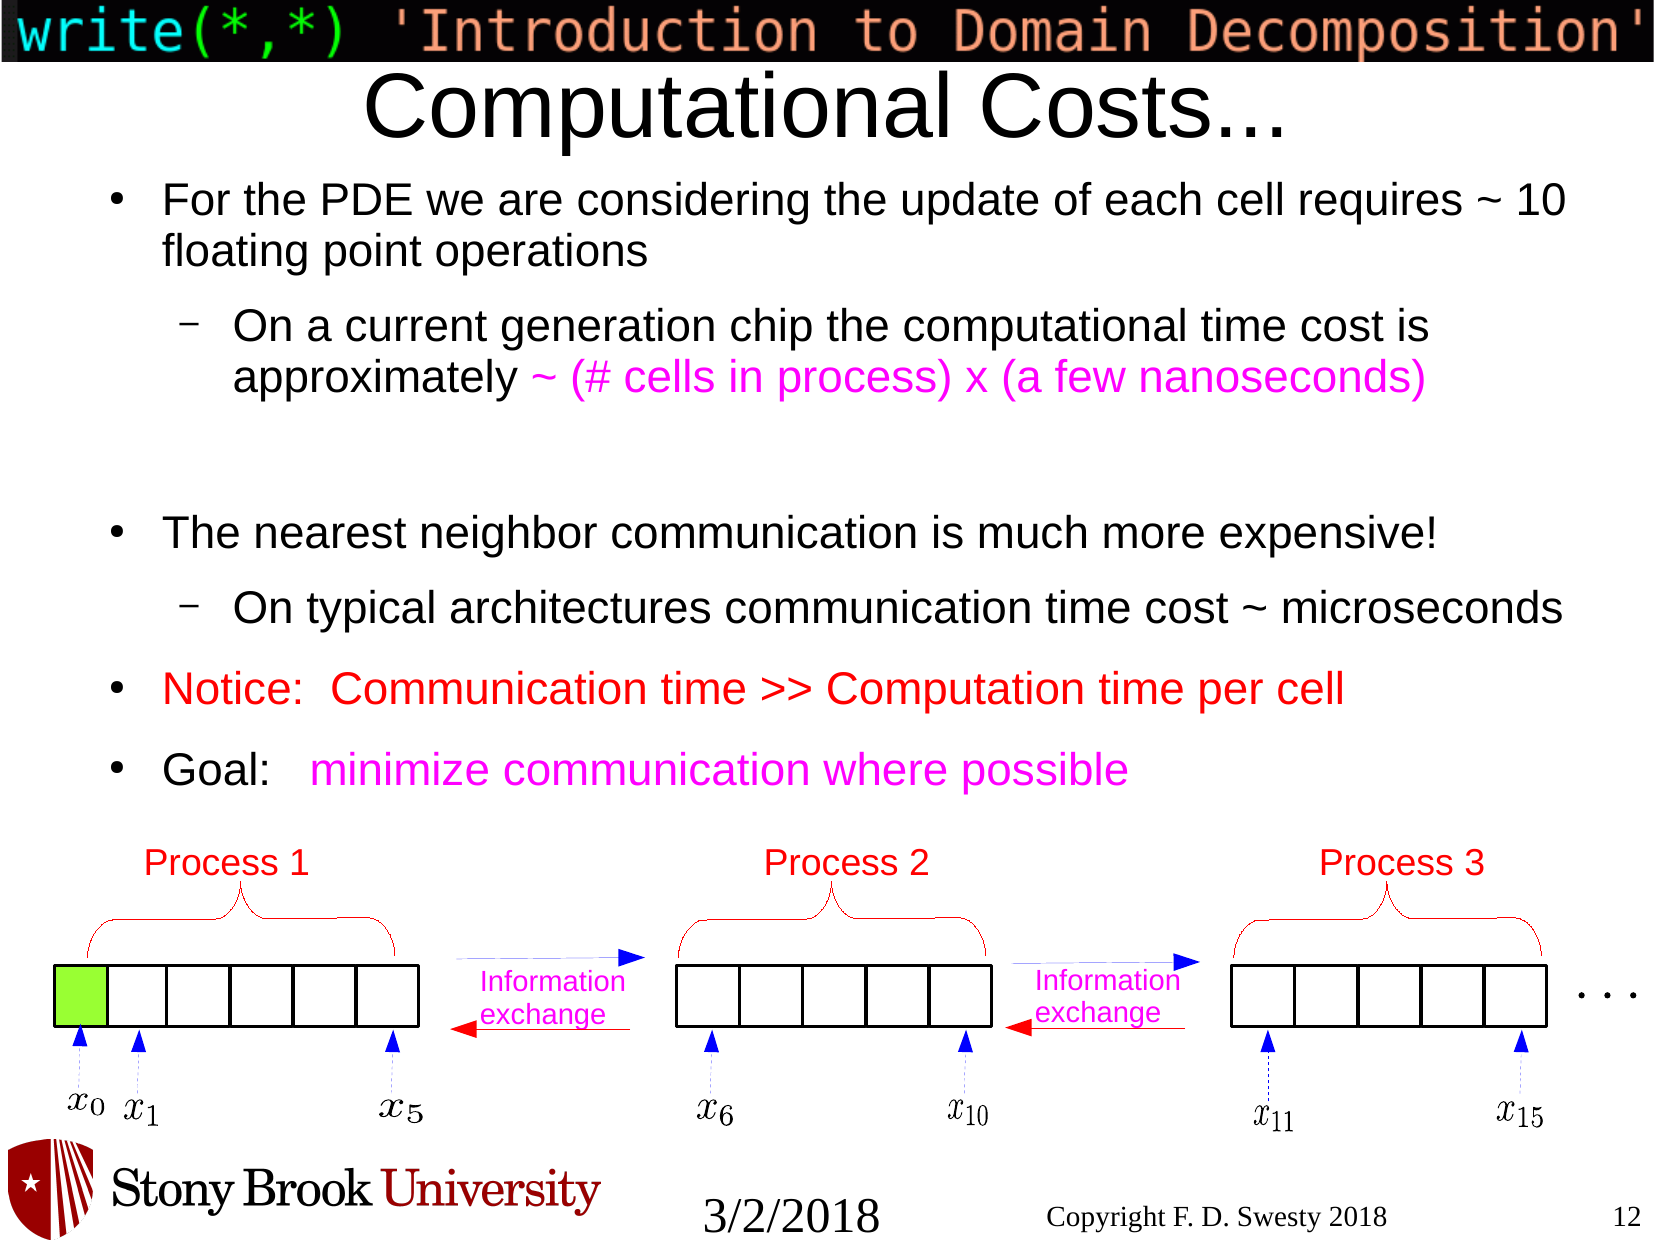

# Computational Costs...
For the PDE we are considering the update of each cell requires ~ 10 floating point operations
On a current generation chip the computational time cost is approximately ~ (# cells in process) x (a few nanoseconds)
The nearest neighbor communication is much more expensive!
On typical architectures communication time cost ~ microseconds
Notice: Communication time >> Computation time per cell
Goal: minimize communication where possible
Process 1
Process 2
Process 3
Information
exchange
Information
exchange
3/2/2018
Copyright F. D. Swesty 2018
12